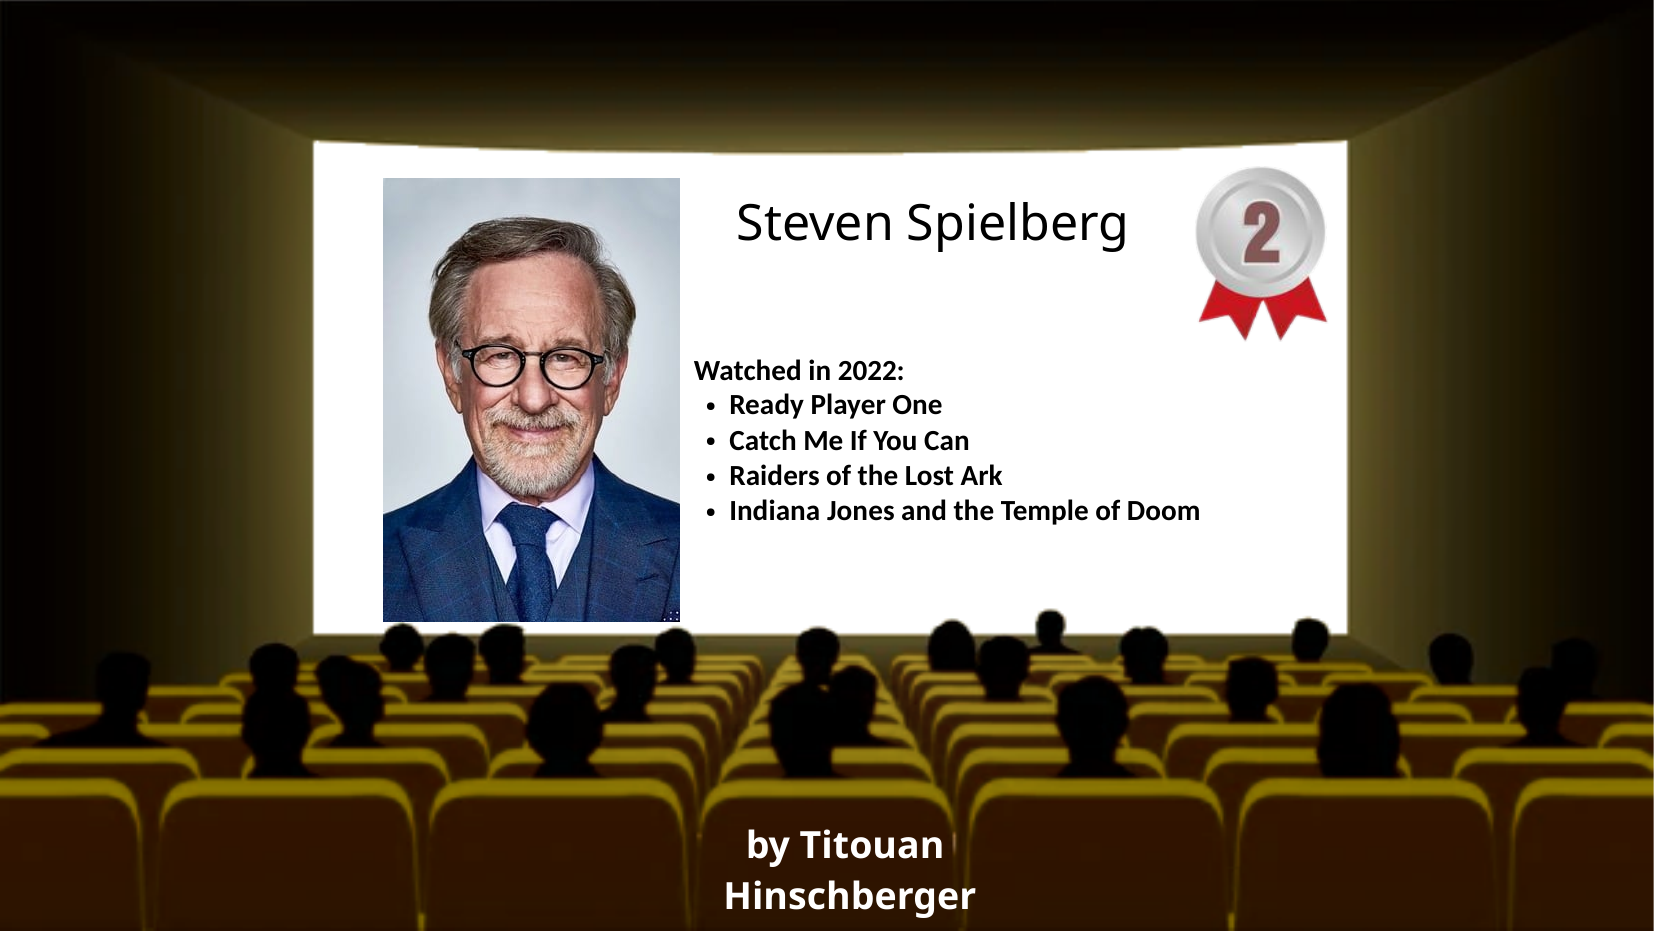

Steven Spielberg
Watched in 2022:
Ready Player One
Catch Me If You Can
Raiders of the Lost Ark
Indiana Jones and the Temple of Doom